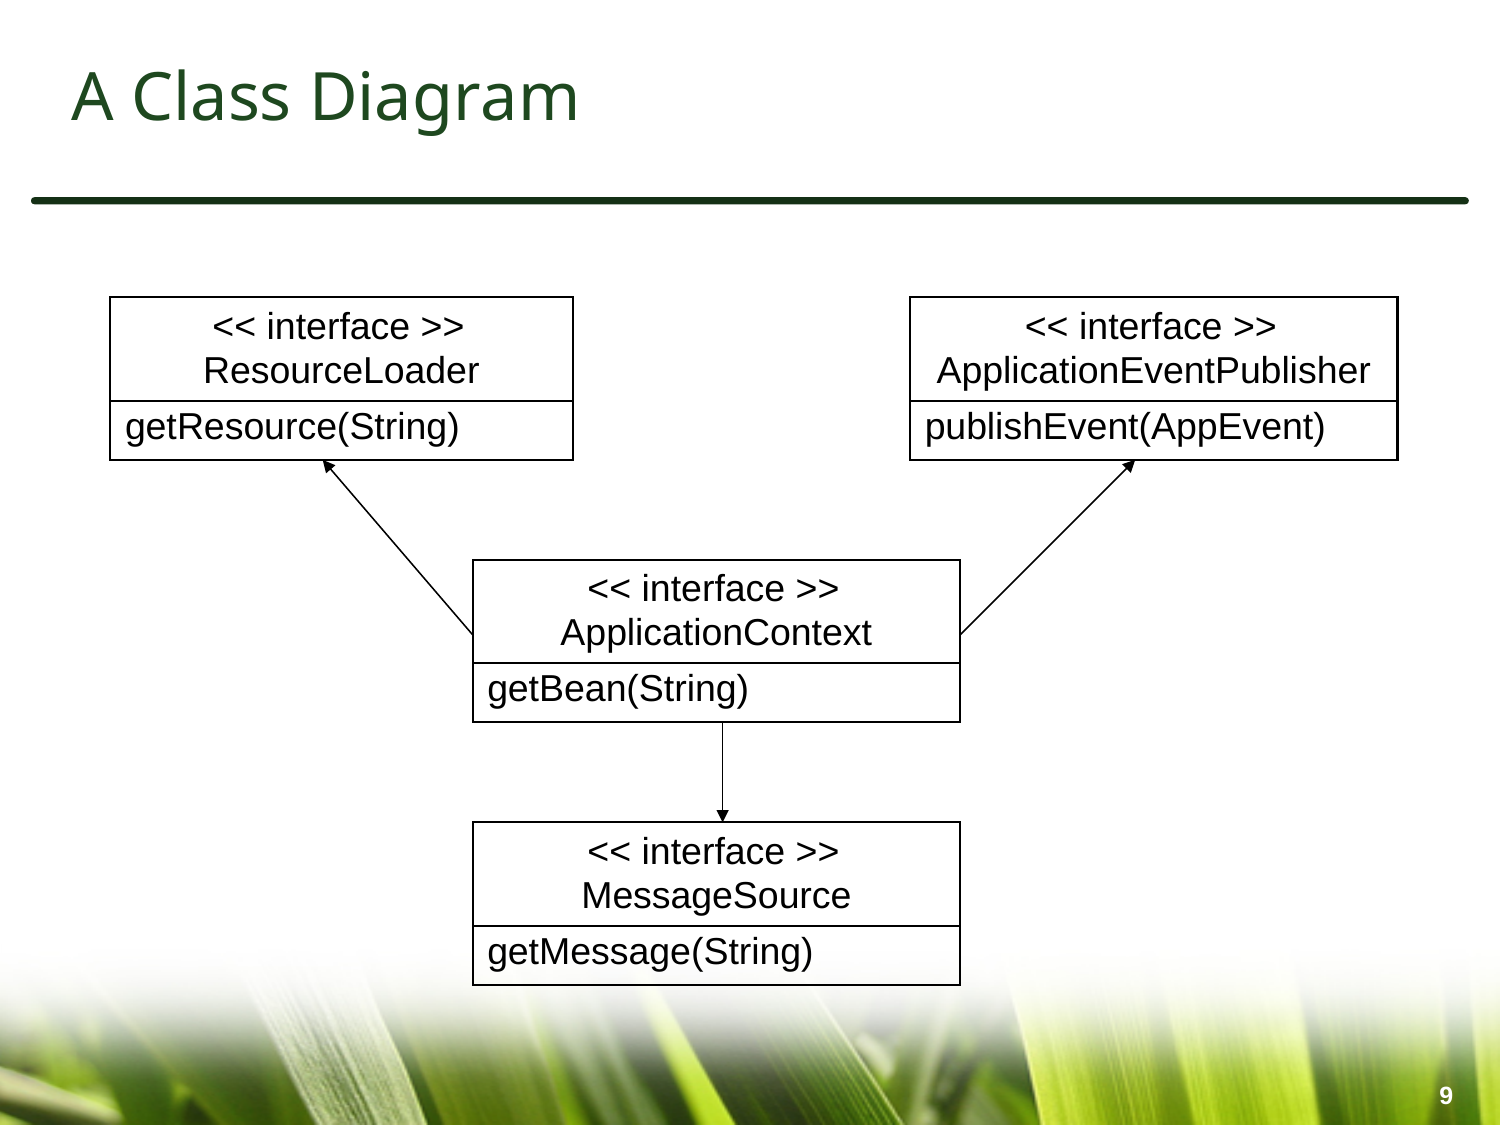

# A Class Diagram
<< interface >>
ResourceLoader
<< interface >>
ApplicationEventPublisher
getResource(String)
publishEvent(AppEvent)
<< interface >>
ApplicationContext
getBean(String)
<< interface >>
MessageSource
getMessage(String)